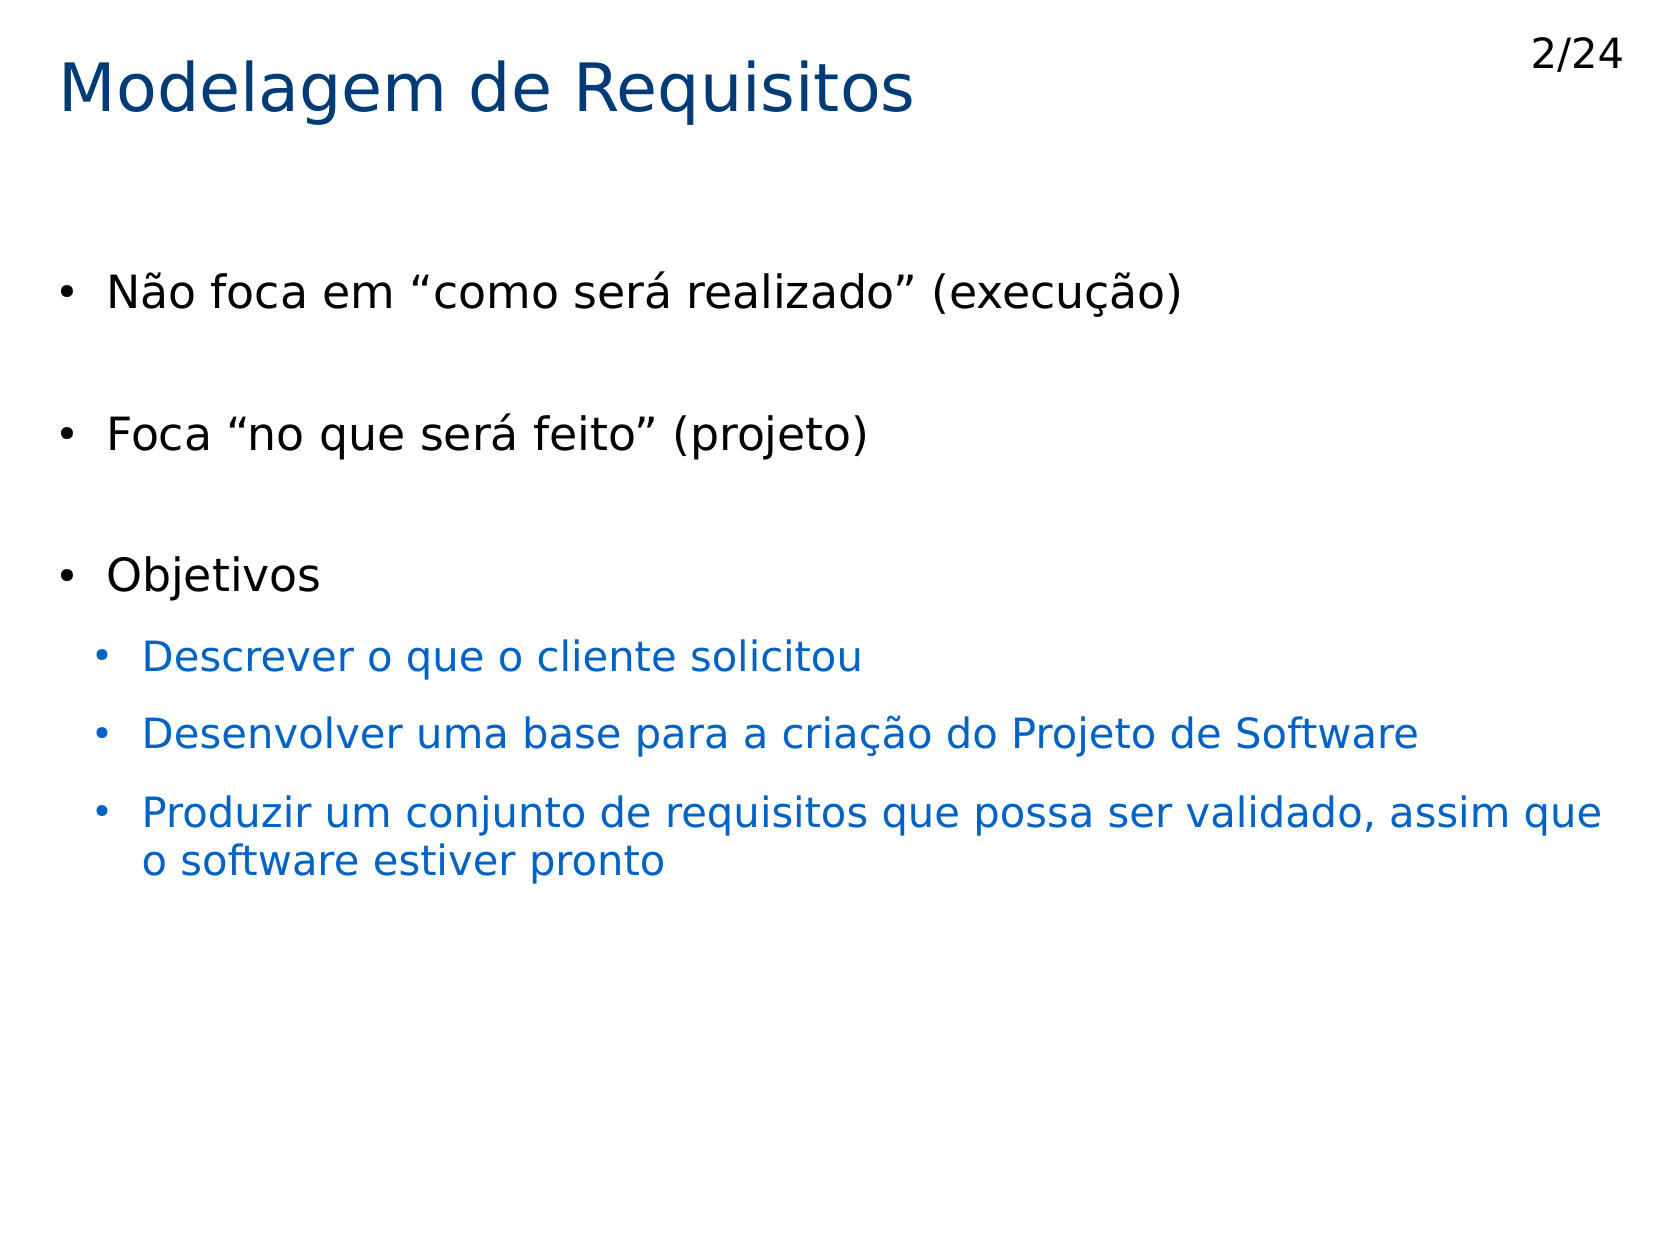

# Modelagem de Requisitos
2
Não foca em “como será realizado” (execução)
Foca “no que será feito” (projeto)
Objetivos
Descrever o que o cliente solicitou
Desenvolver uma base para a criação do Projeto de Software
Produzir um conjunto de requisitos que possa ser validado, assim que o software estiver pronto